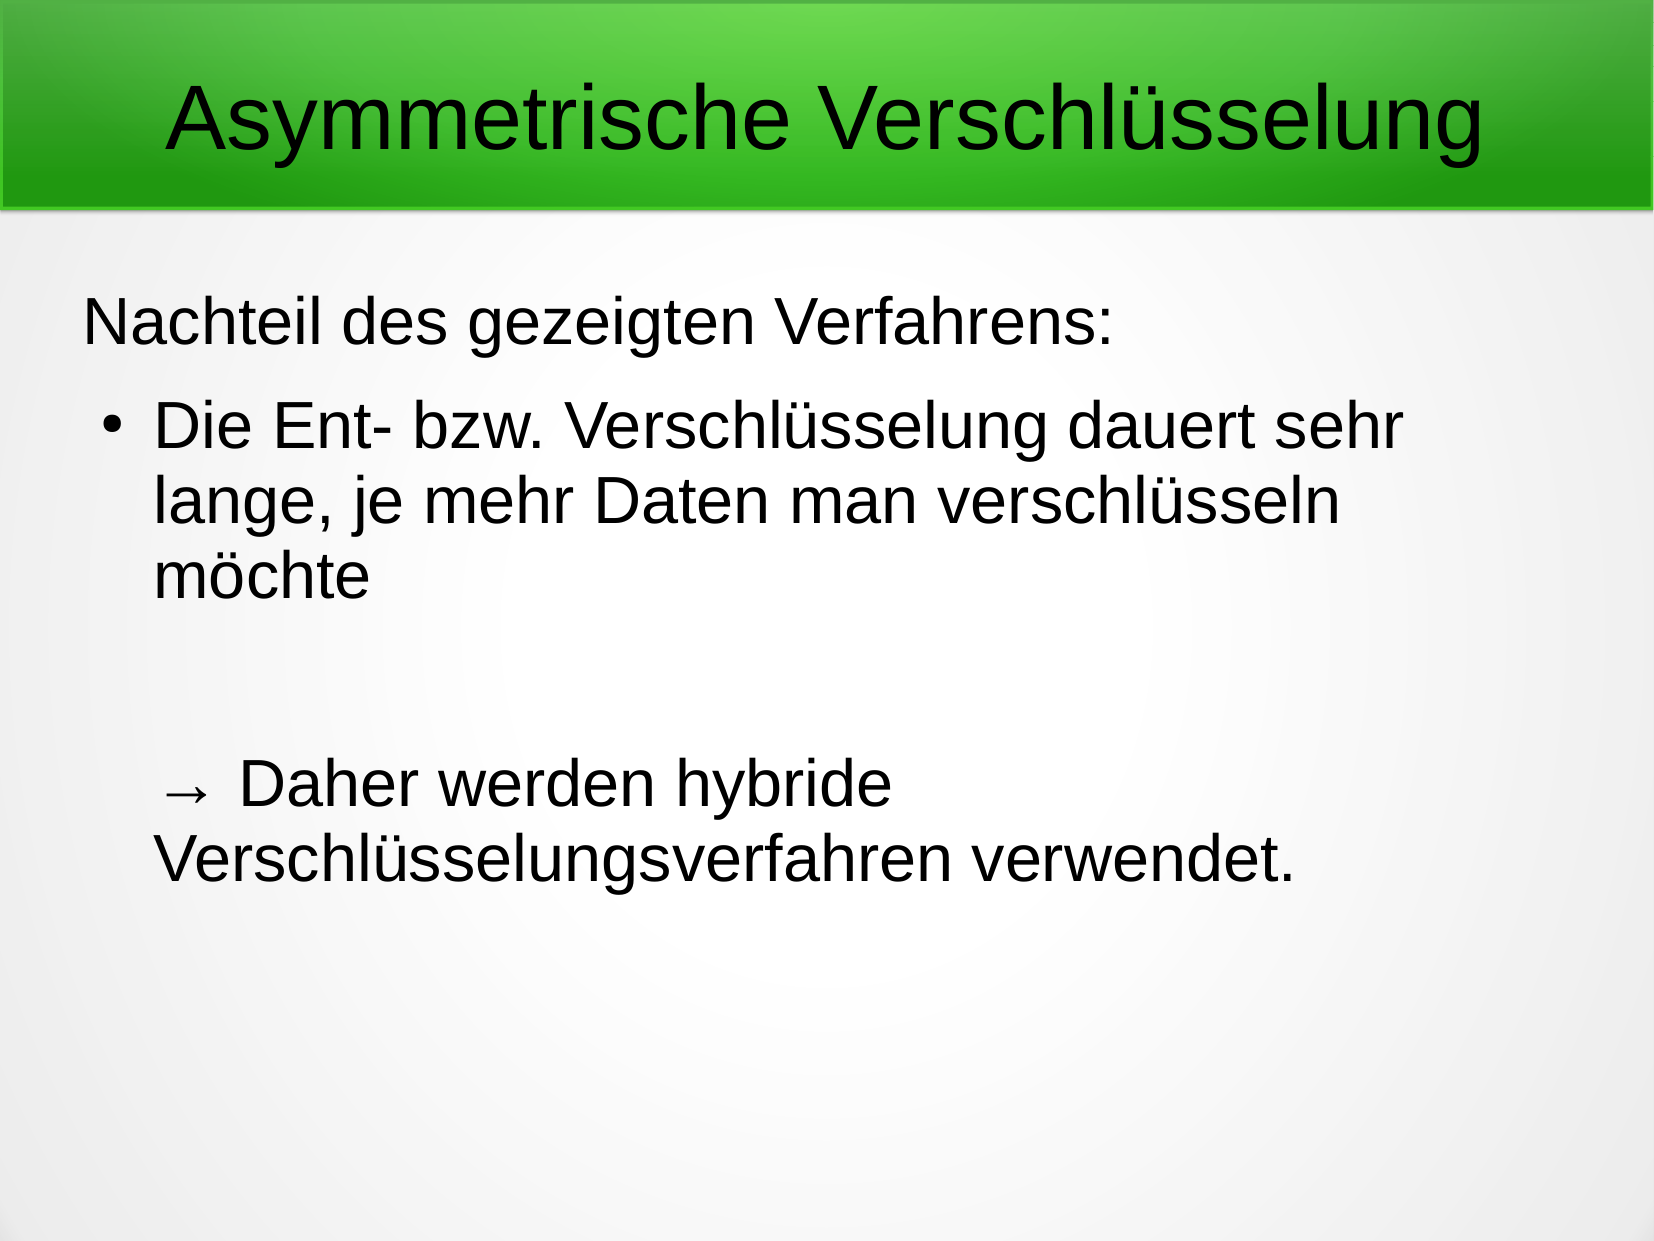

# Asymmetrische Verschlüsselung
Nachteil des gezeigten Verfahrens:
Die Ent- bzw. Verschlüsselung dauert sehr lange, je mehr Daten man verschlüsseln möchte
→ Daher werden hybride Verschlüsselungsverfahren verwendet.